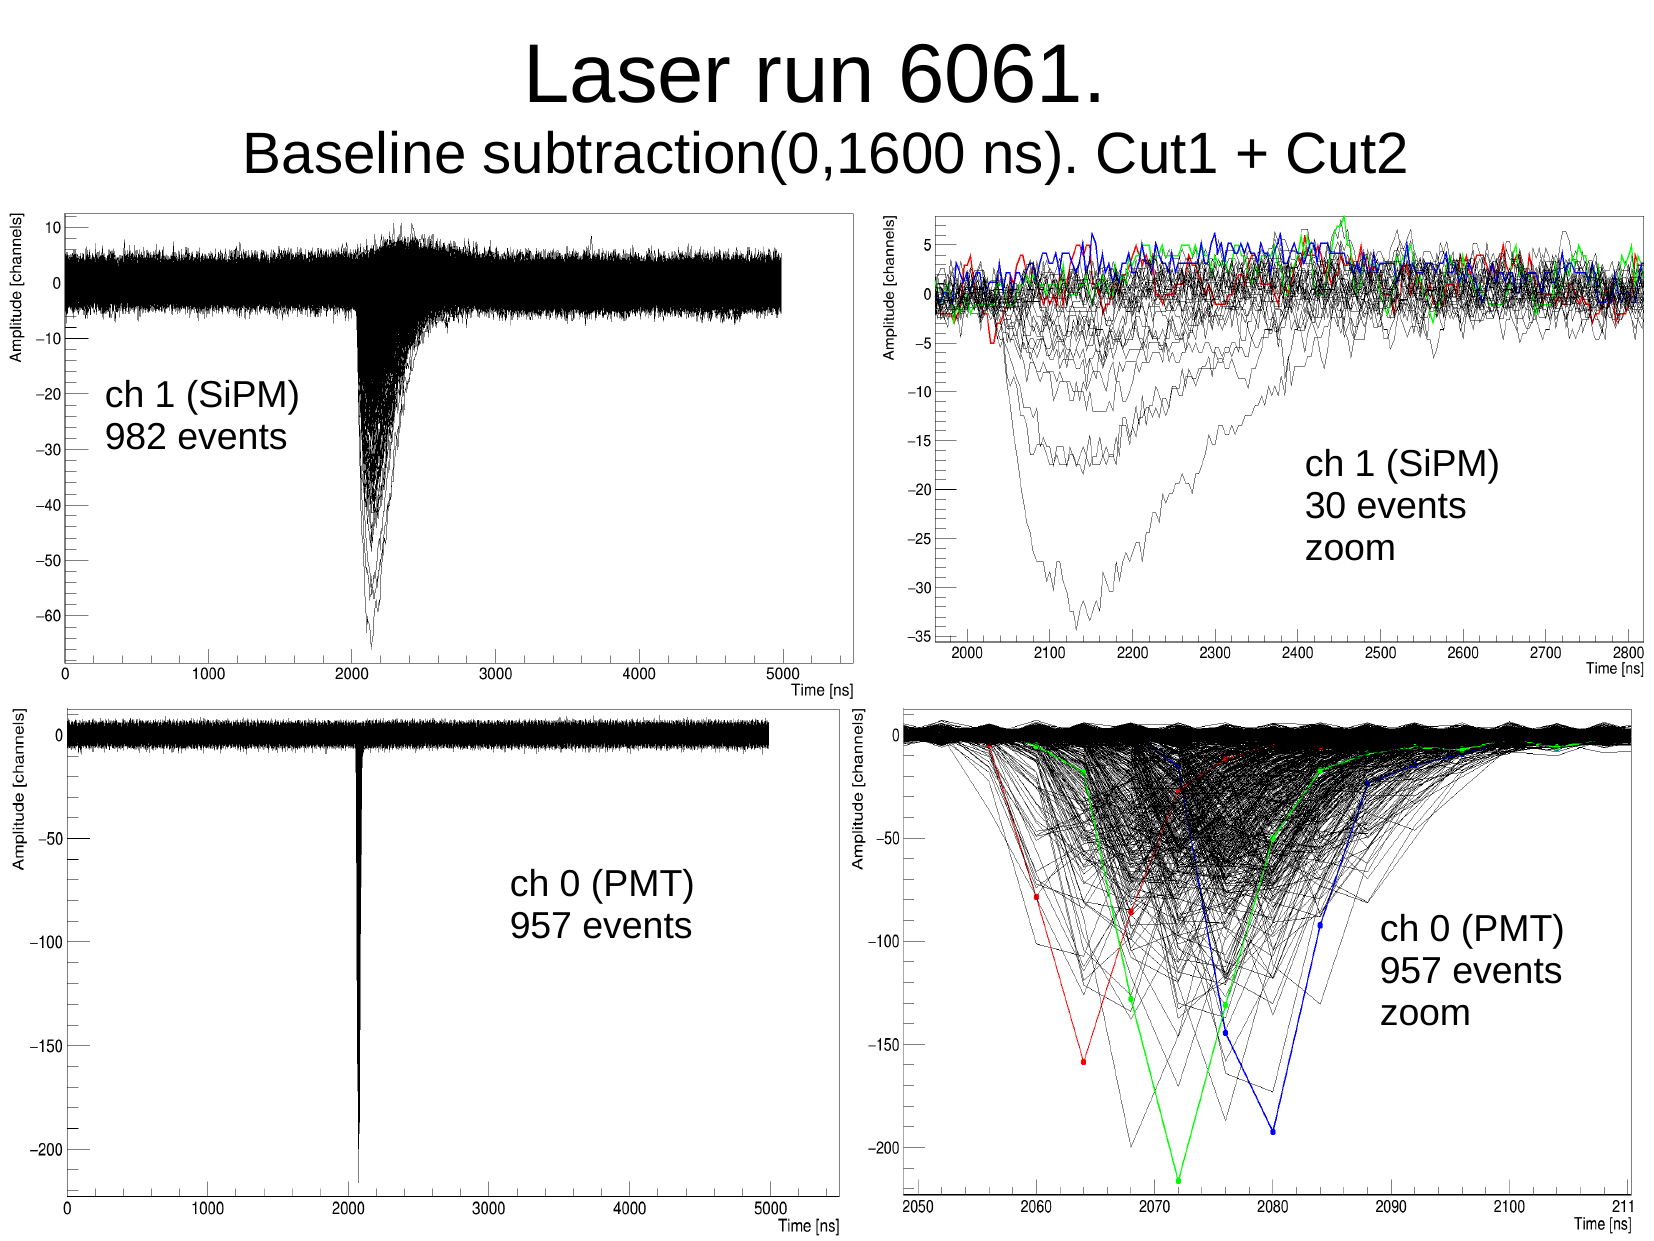

# Laser run 6061. Baseline subtraction(0,1600 ns). Cut1 + Cut2
ch 1 (SiPM)
982 events
ch 1 (SiPM)
30 events
zoom
ch 0 (PMT)
957 events
ch 0 (PMT)
957 events
zoom